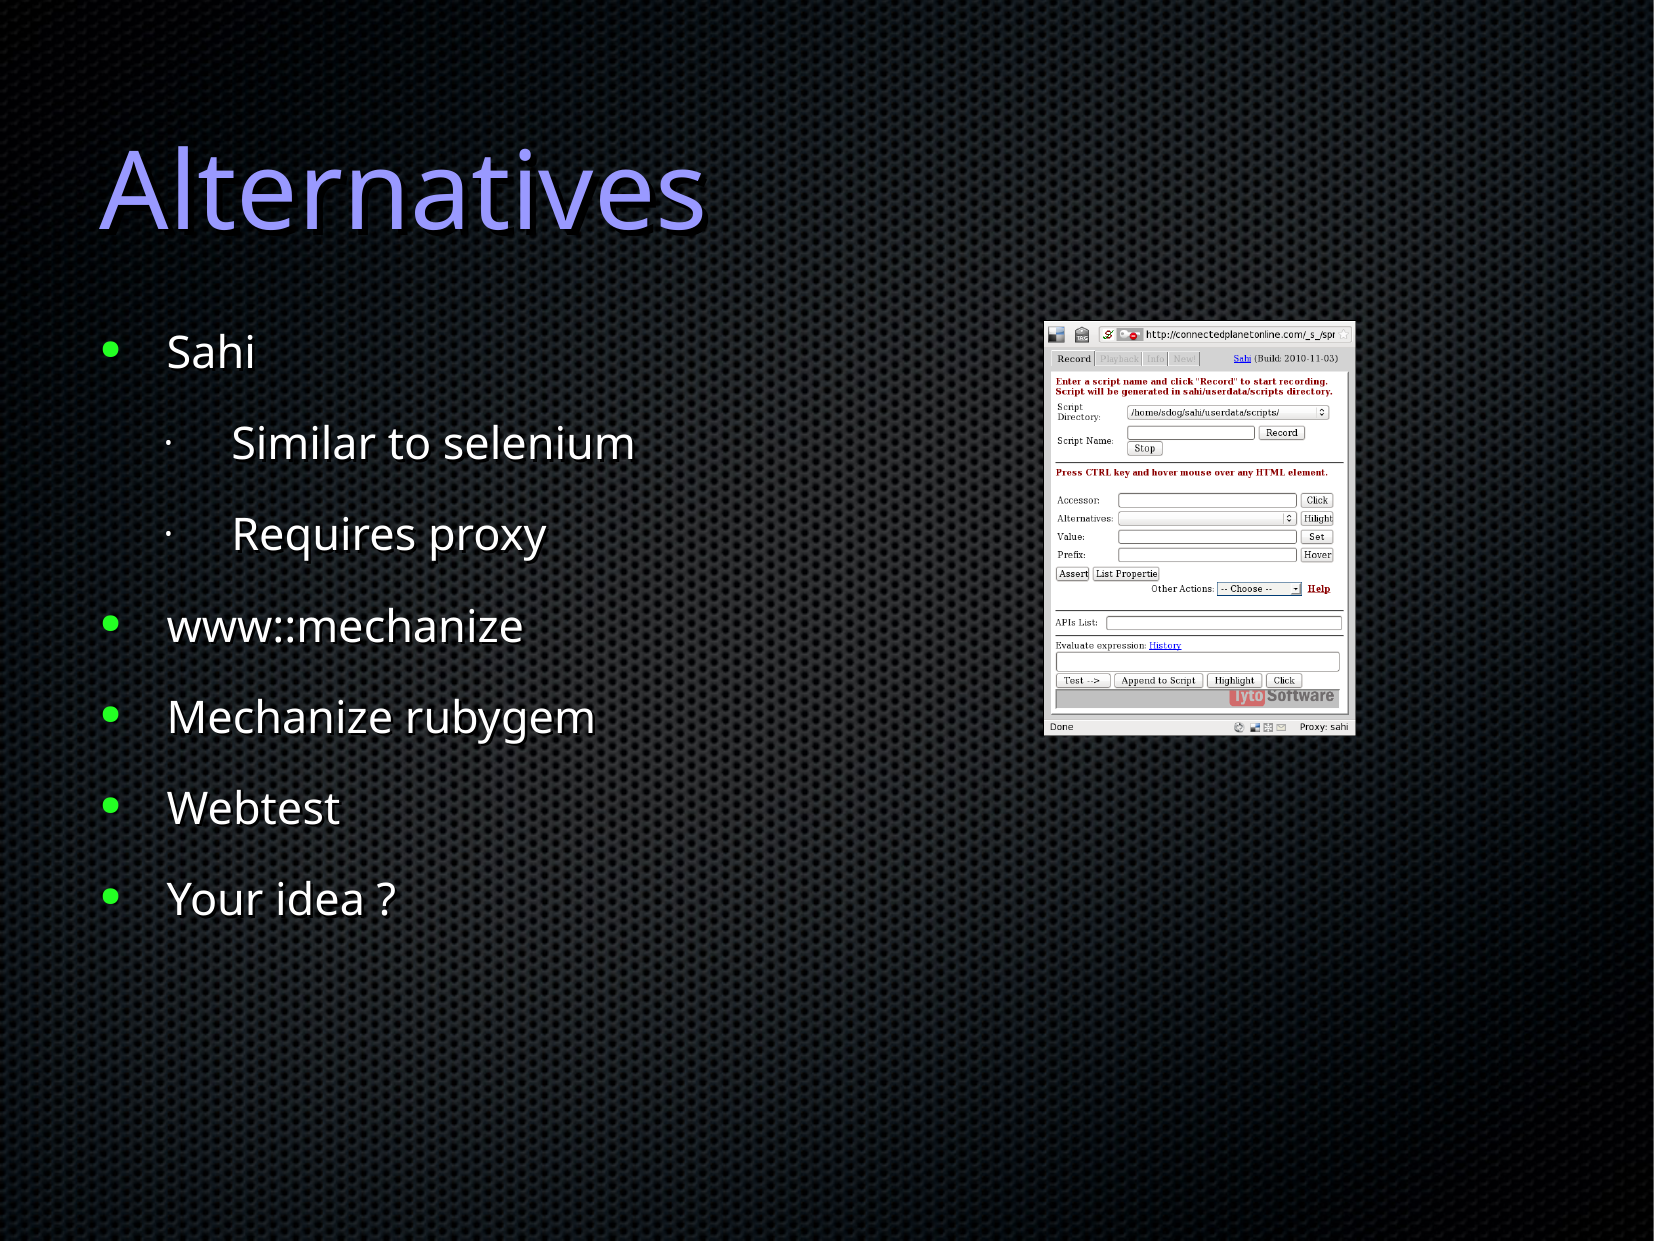

# Alternatives
Sahi
Similar to selenium
Requires proxy
www::mechanize
Mechanize rubygem
Webtest
Your idea ?